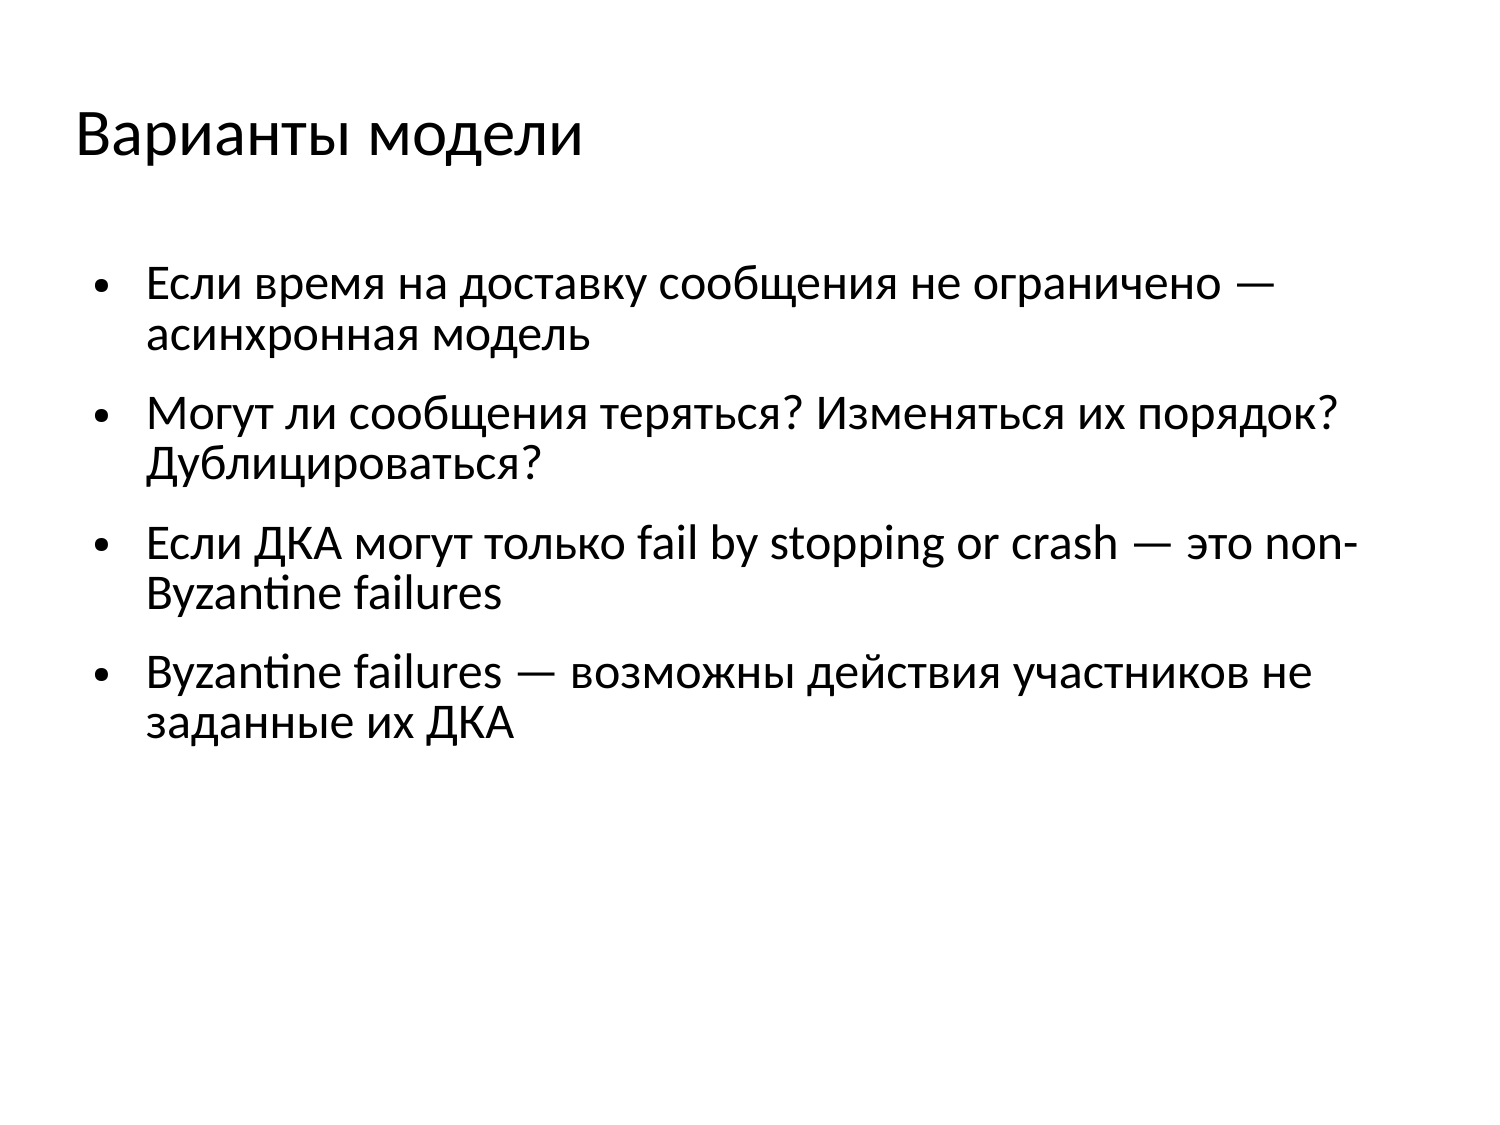

# Варианты модели
Если время на доставку сообщения не ограничено — асинхронная модель
Могут ли сообщения теряться? Изменяться их порядок? Дублицироваться?
Если ДКА могут только fail by stopping or crash — это non-Byzantine failures
Byzantine failures — возможны действия участников не заданные их ДКА